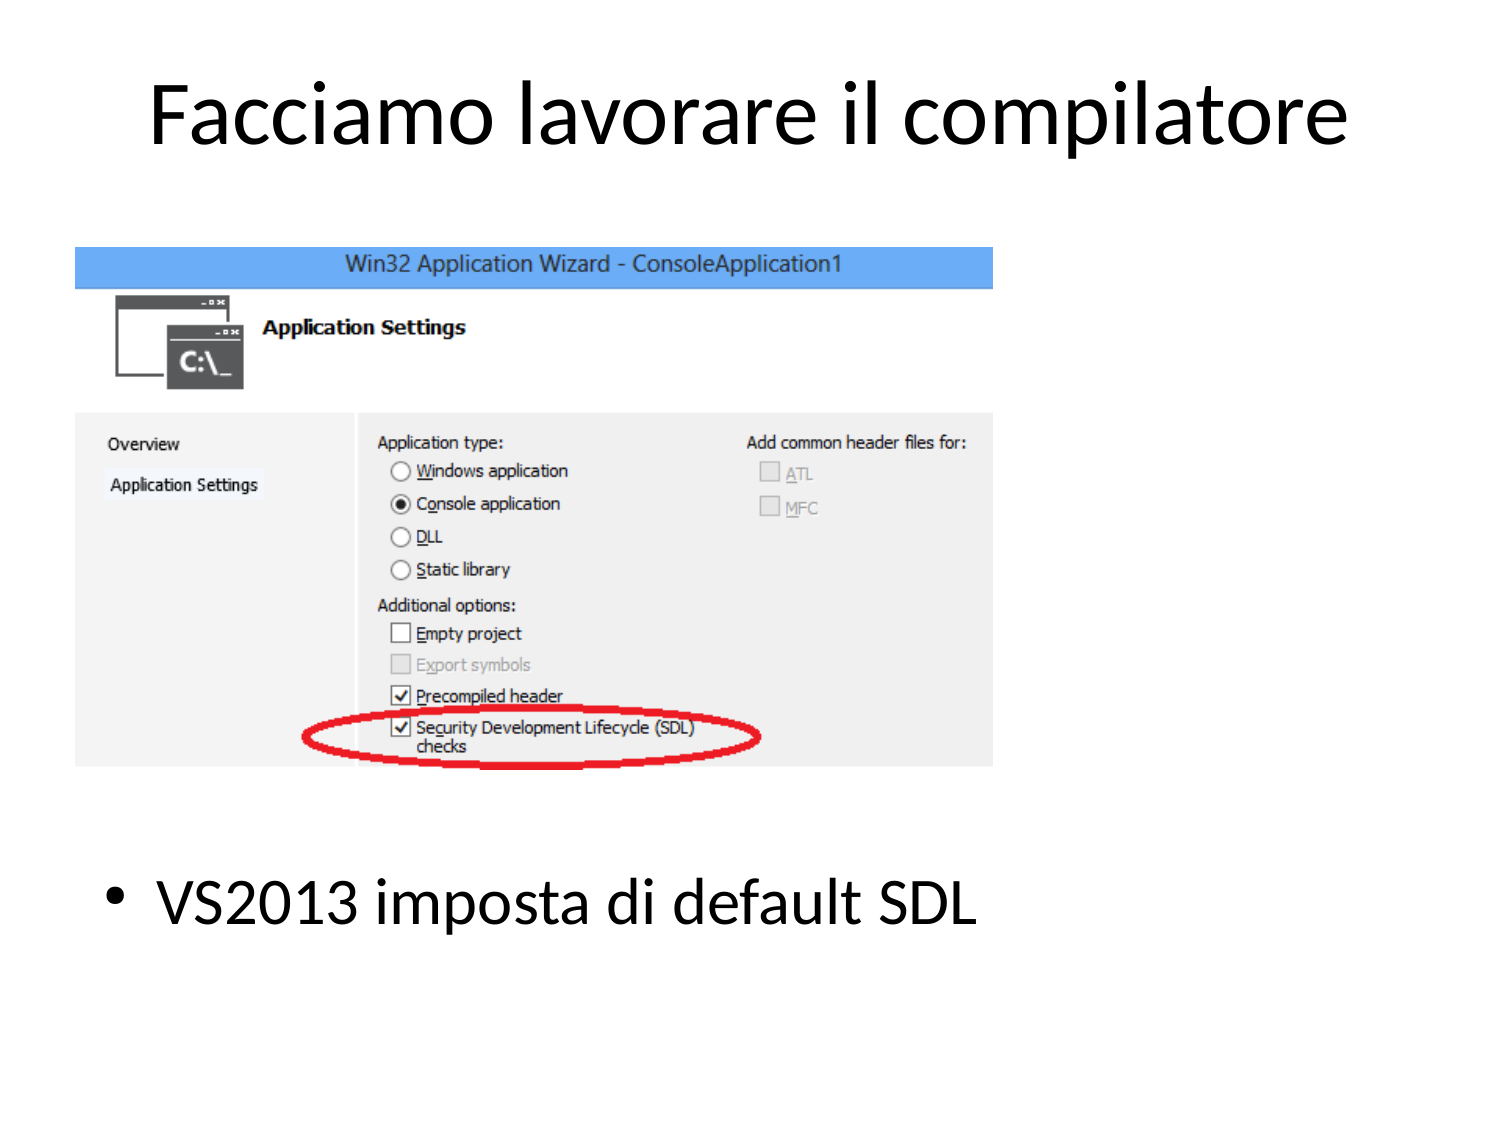

# Facciamo lavorare il compilatore
VS2013 imposta di default SDL